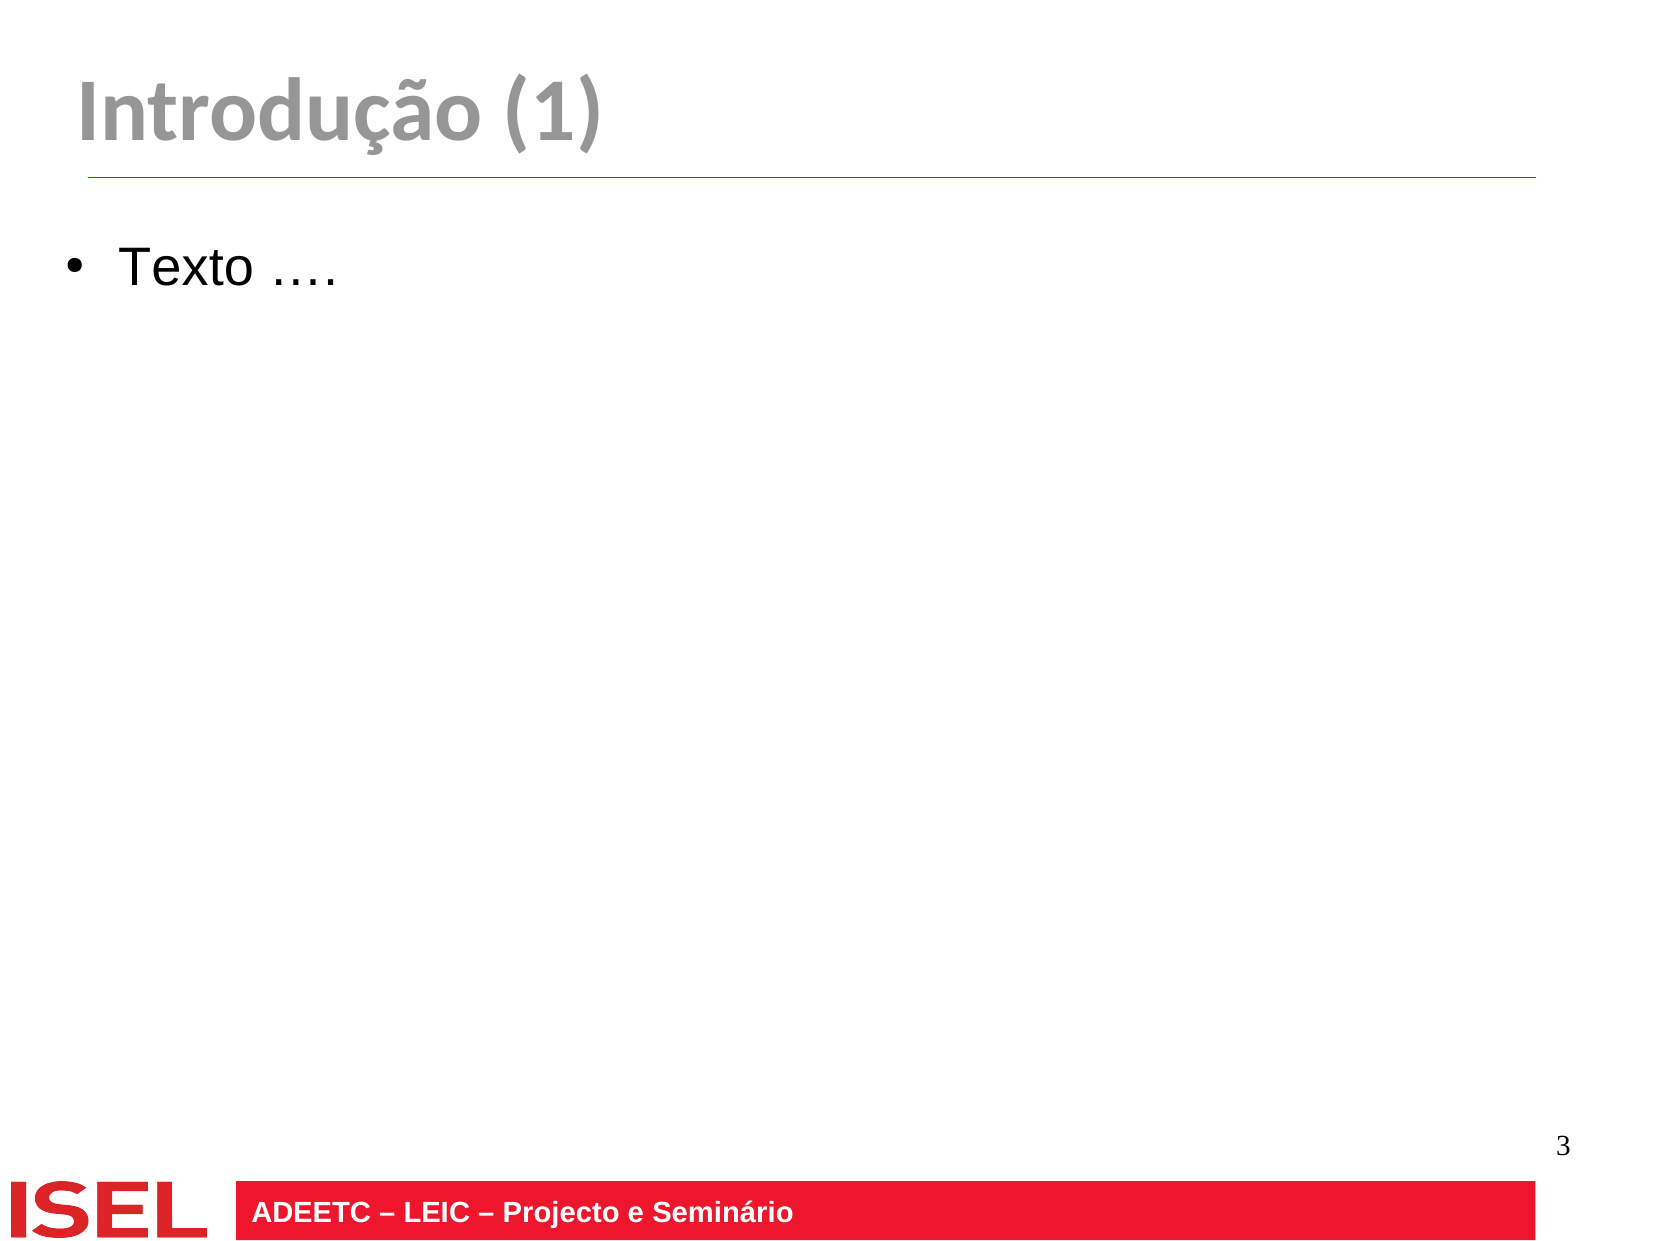

# Introdução (1)
Texto ….
3
ADEETC – LEIC – Projecto e Seminário